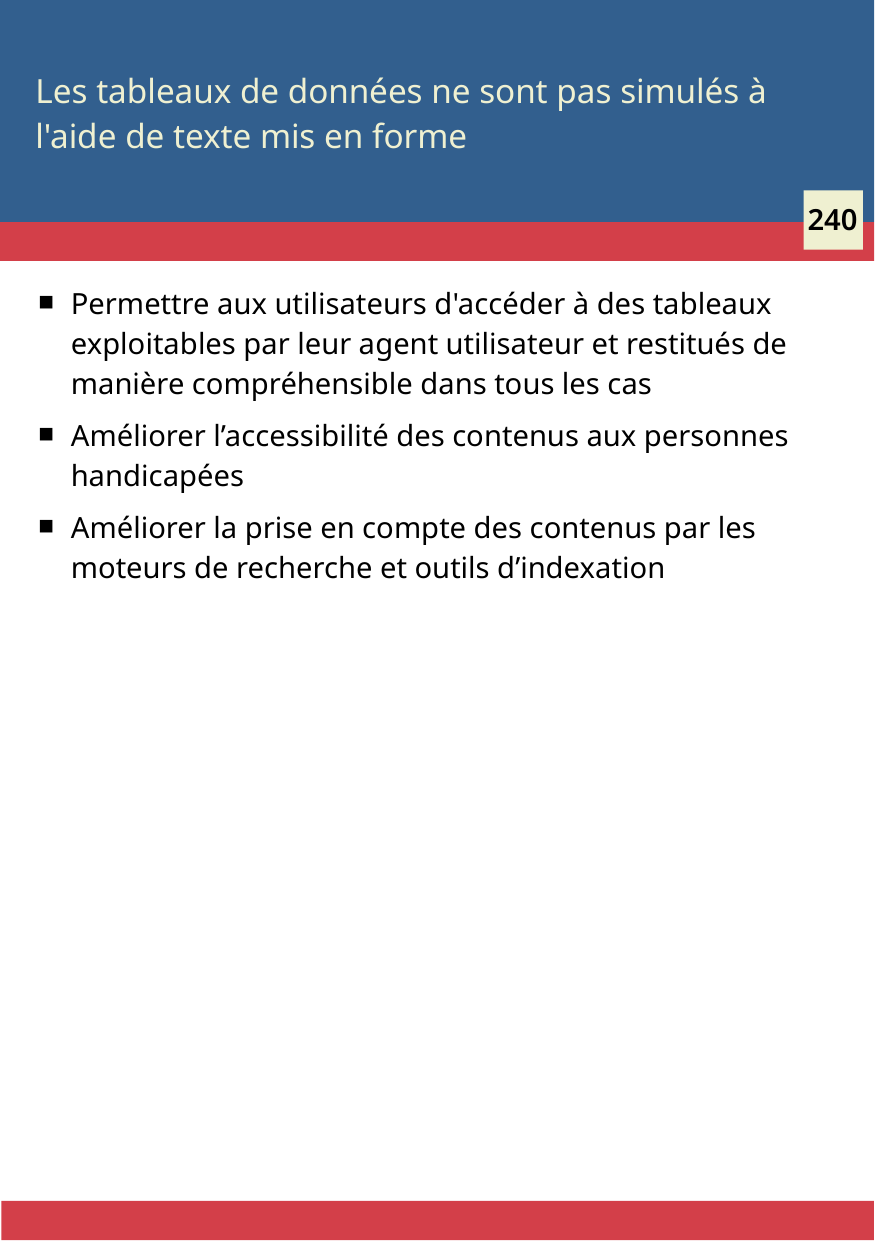

# Les tableaux de données ne sont pas simulés à l'aide de texte mis en forme
240
Permettre aux utilisateurs d'accéder à des tableaux exploitables par leur agent utilisateur et restitués de manière compréhensible dans tous les cas
Améliorer l’accessibilité des contenus aux personnes handicapées
Améliorer la prise en compte des contenus par les moteurs de recherche et outils d’indexation